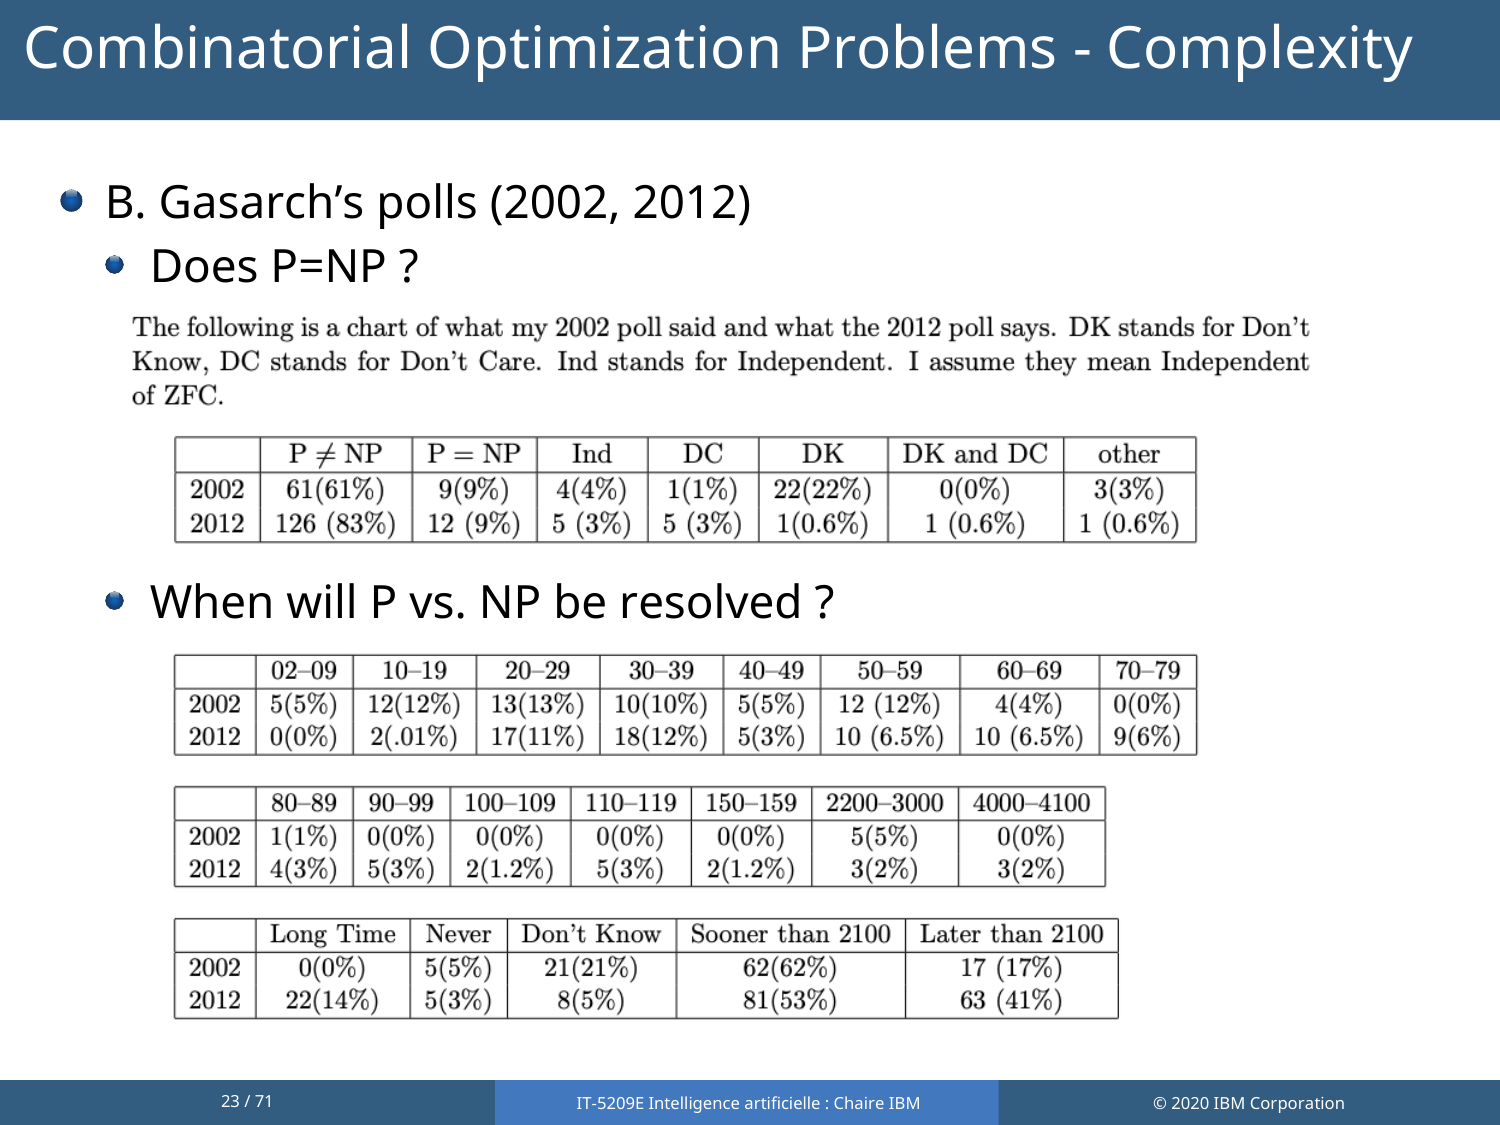

# Combinatorial Optimization Problems - Complexity
B. Gasarch’s polls (2002, 2012)
Does P=NP ?
When will P vs. NP be resolved ?